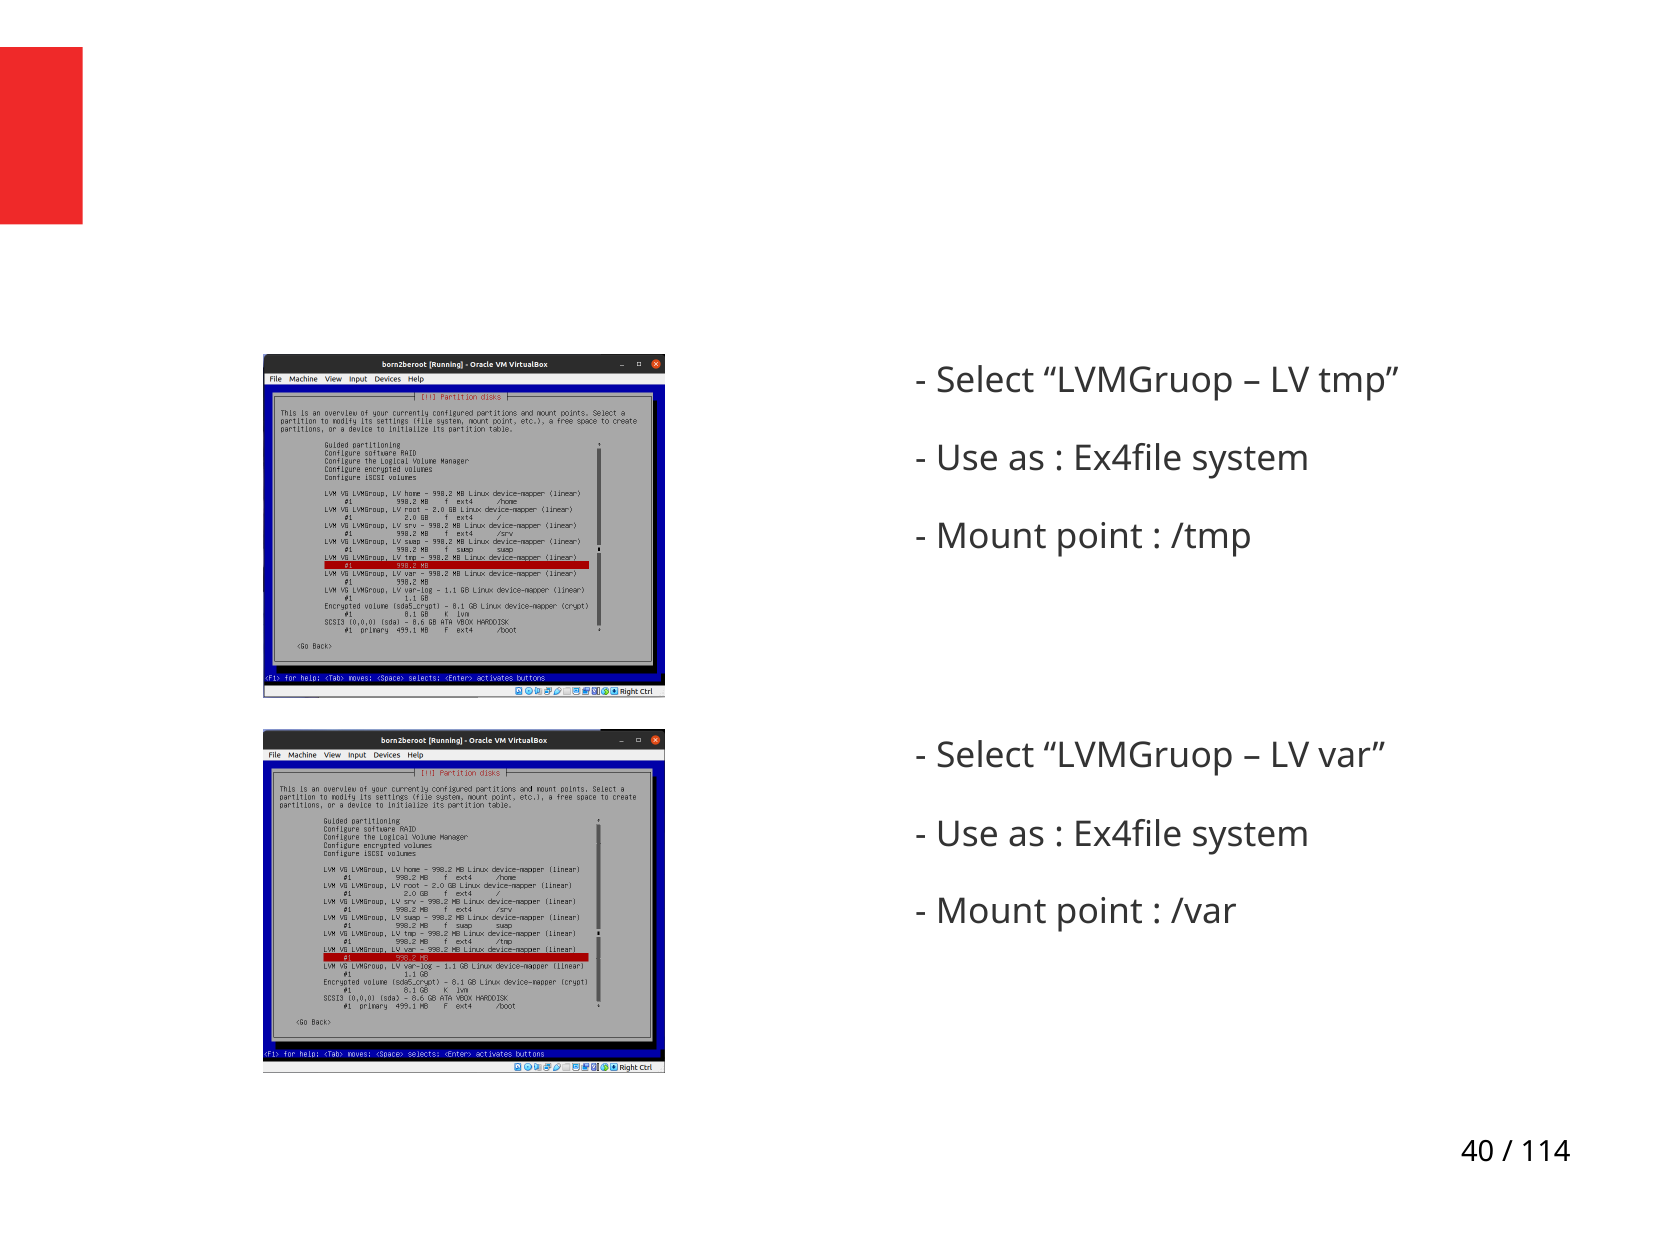

# - Select “LVMGruop – LV tmp”
- Use as : Ex4file system
- Mount point : /tmp
- Select “LVMGruop – LV var”
- Use as : Ex4file system
- Mount point : /var
40